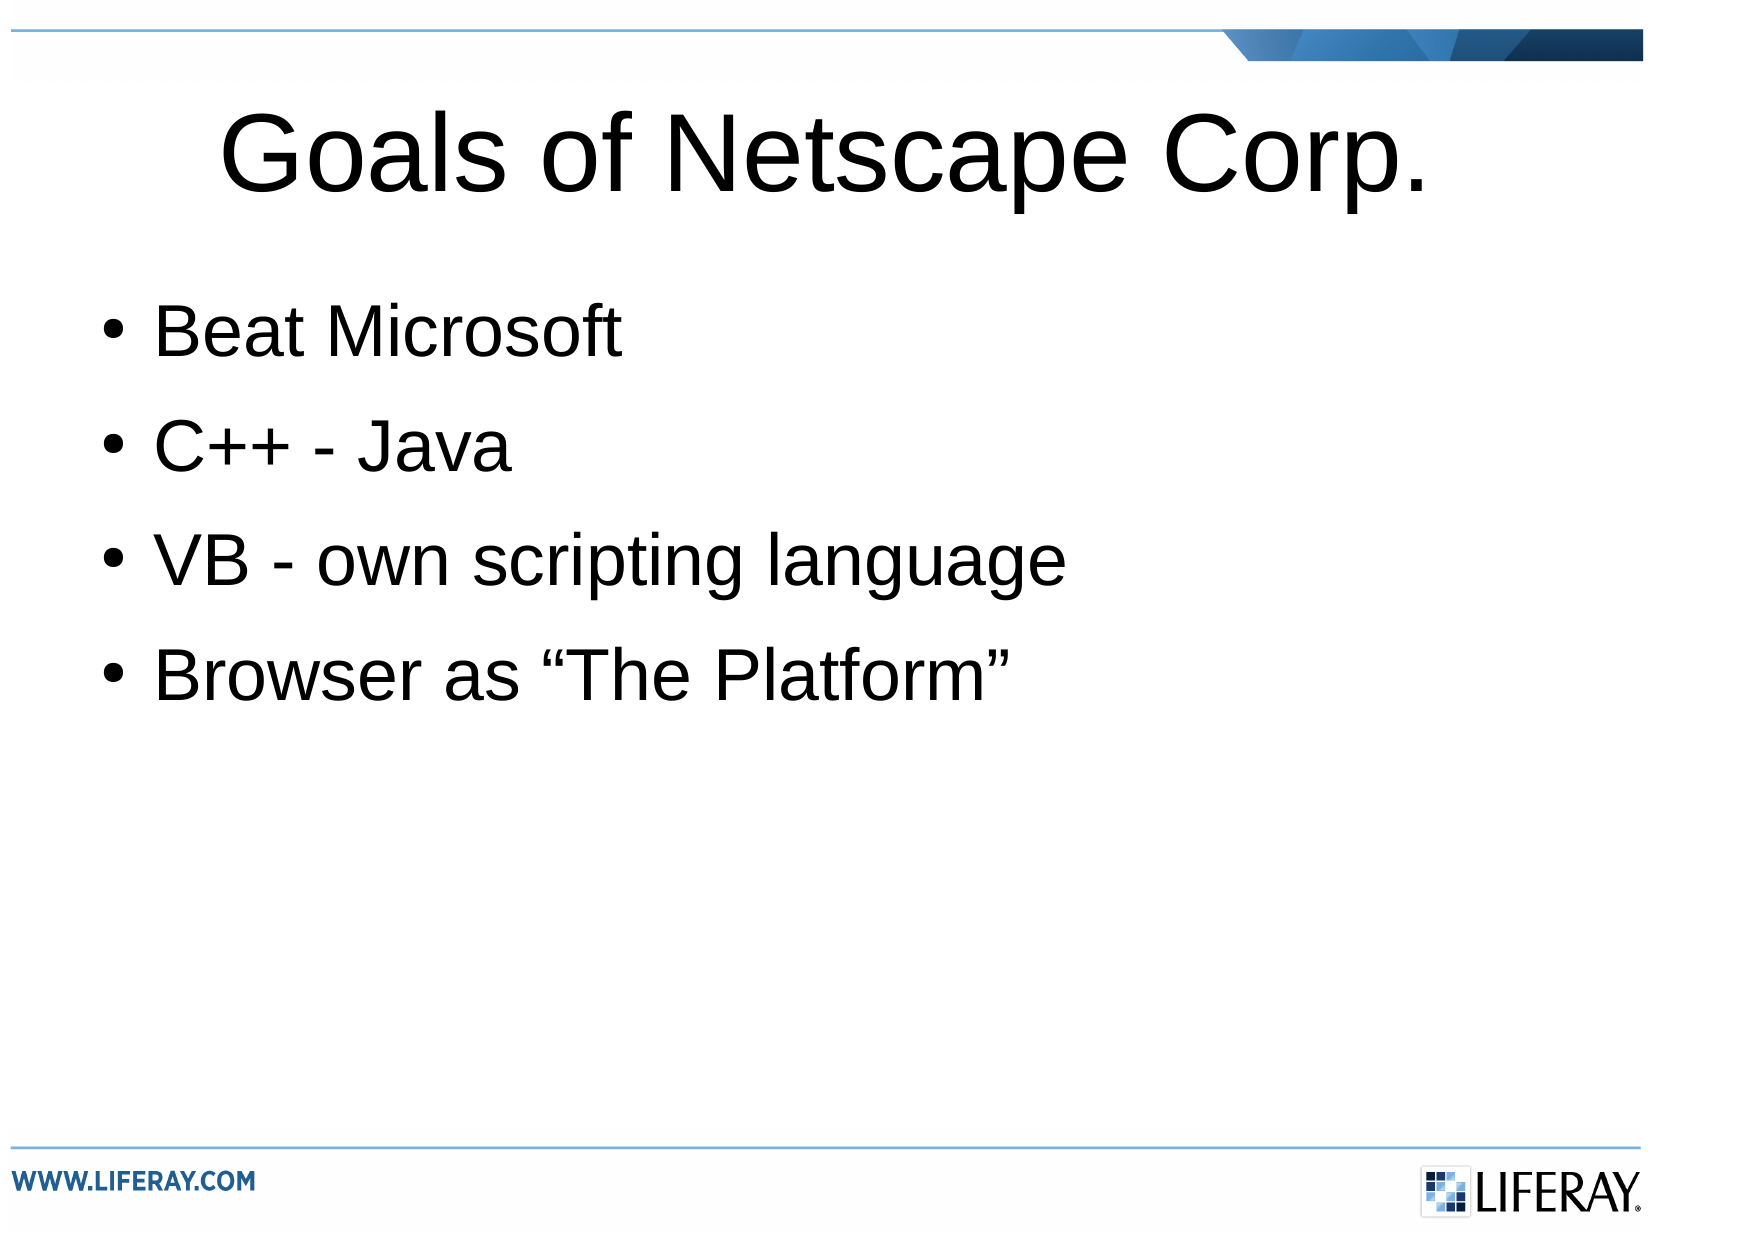

# Goals of Netscape Corp.
Beat Microsoft
C++ - Java
VB - own scripting language
Browser as “The Platform”